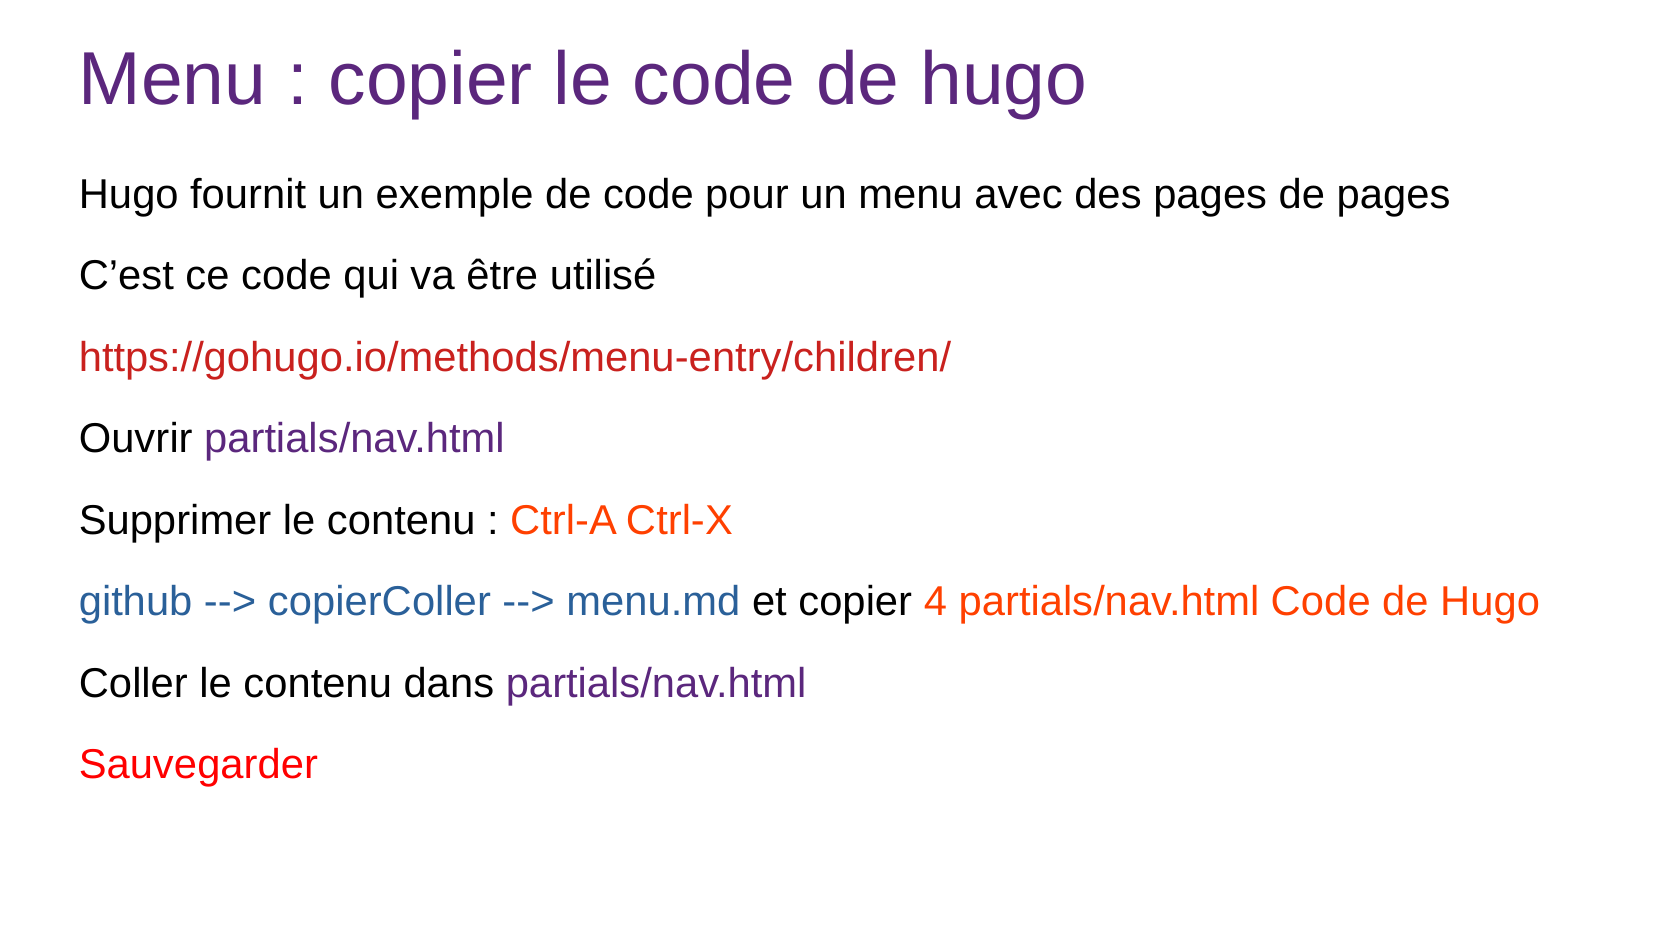

# Menu : copier le code de hugo
Hugo fournit un exemple de code pour un menu avec des pages de pages
C’est ce code qui va être utilisé
https://gohugo.io/methods/menu-entry/children/
Ouvrir partials/nav.html
Supprimer le contenu : Ctrl-A Ctrl-X
github --> copierColler --> menu.md et copier 4 partials/nav.html Code de Hugo
Coller le contenu dans partials/nav.html
Sauvegarder